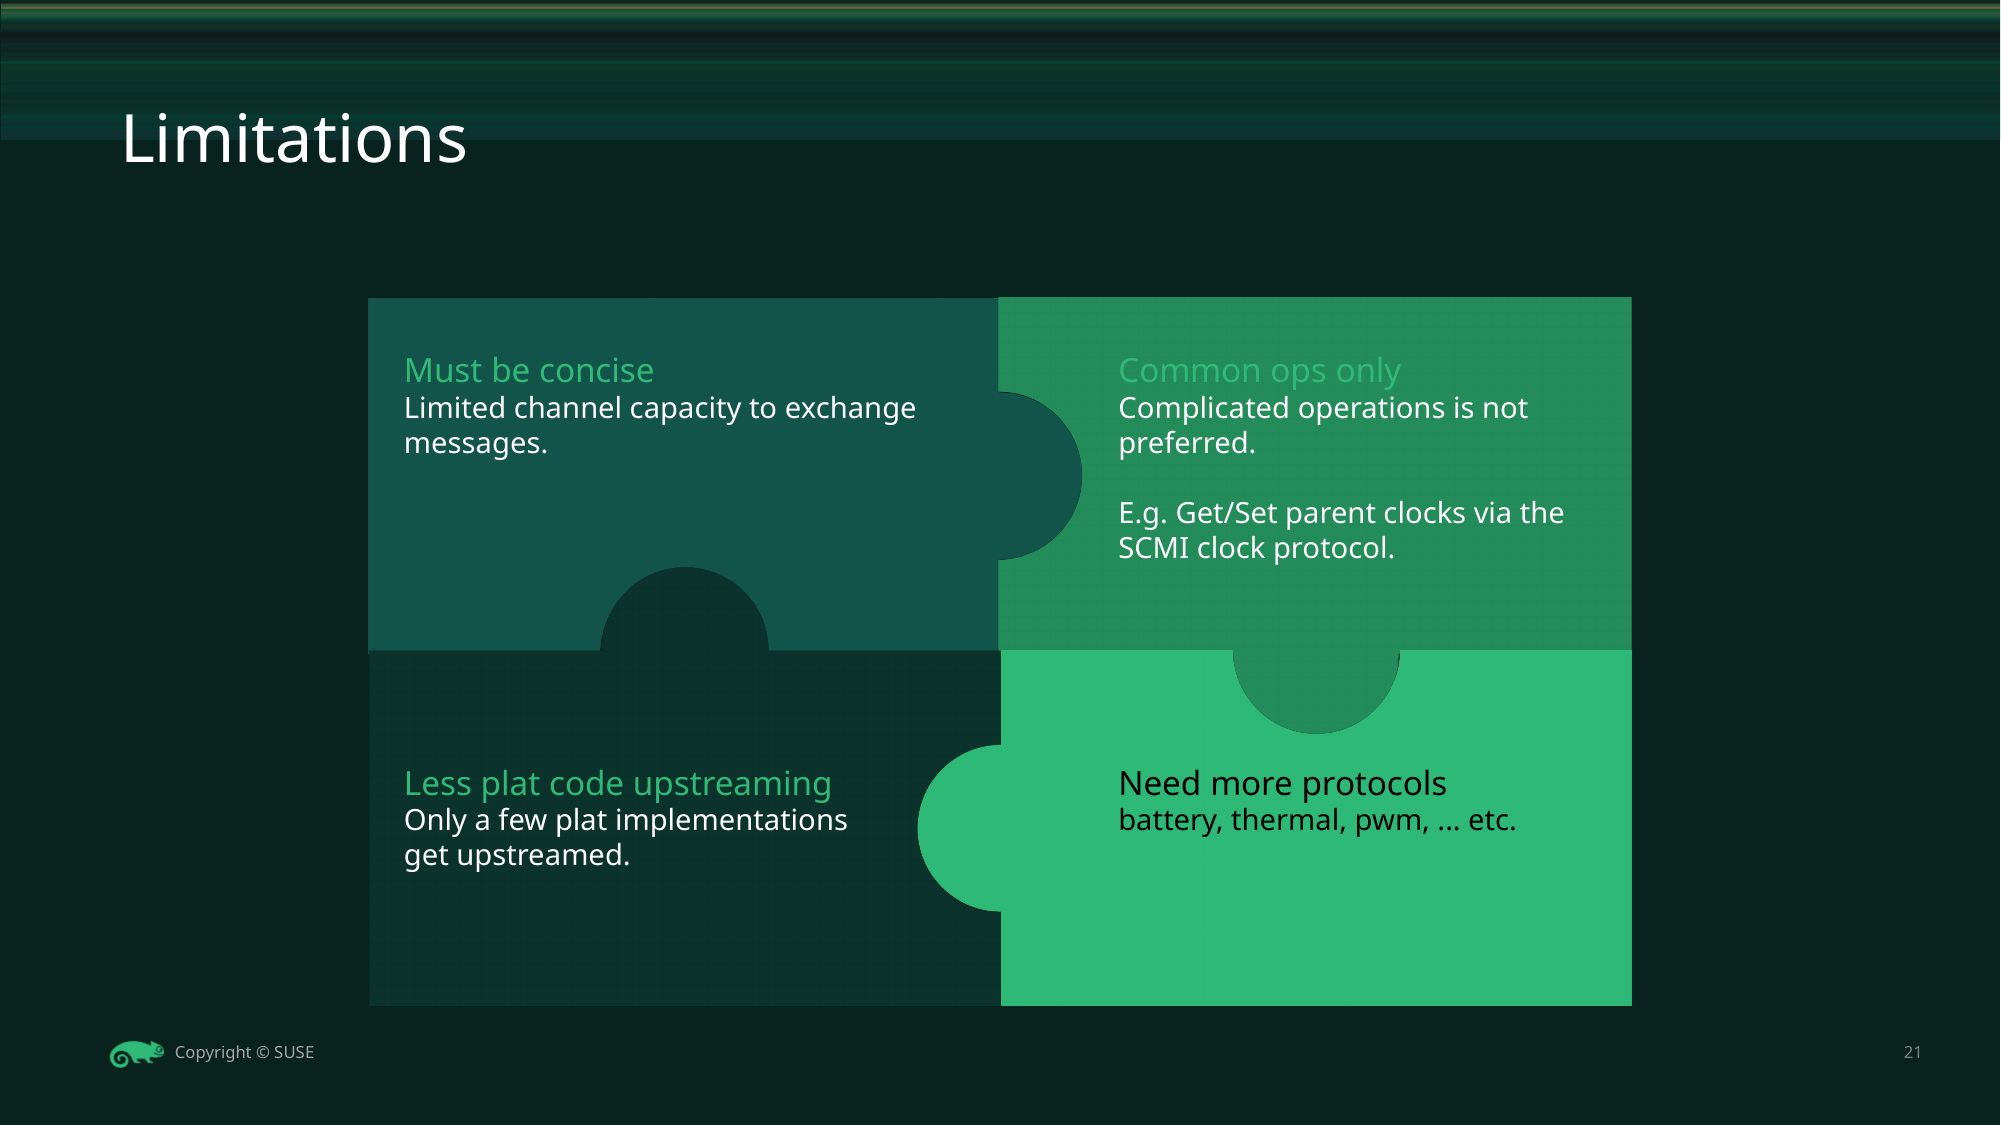

Limitations
#
Common ops only
Complicated operations is not preferred.
E.g. Get/Set parent clocks via the SCMI clock protocol.
Must be concise
Limited channel capacity to exchange messages.
Less plat code upstreaming
Only a few plat implementations get upstreamed.
Need more protocols
battery, thermal, pwm, ... etc.
21